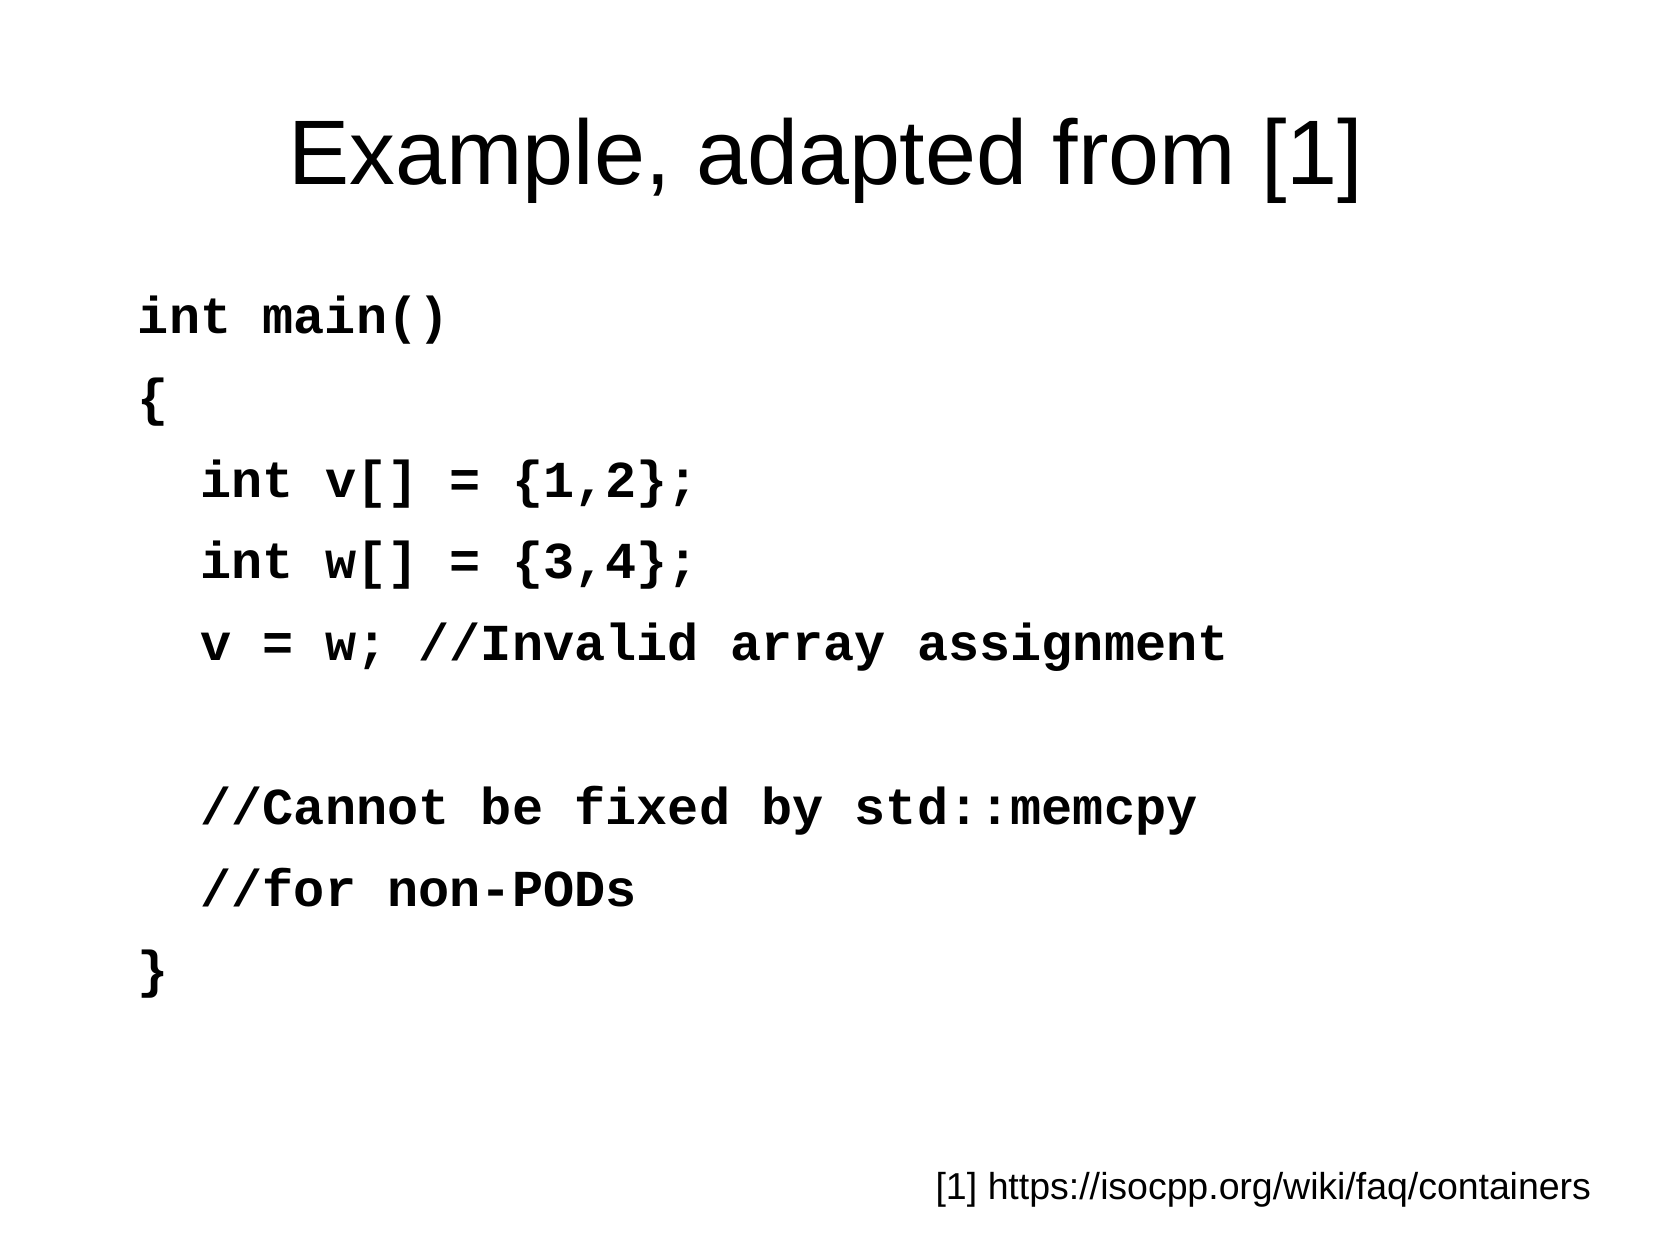

# Example, adapted from [1]
int main()
{
 int v[] = {1,2};
 int w[] = {3,4};
 v = w; //Invalid array assignment
 //Cannot be fixed by std::memcpy
 //for non-PODs
}
[1] https://isocpp.org/wiki/faq/containers